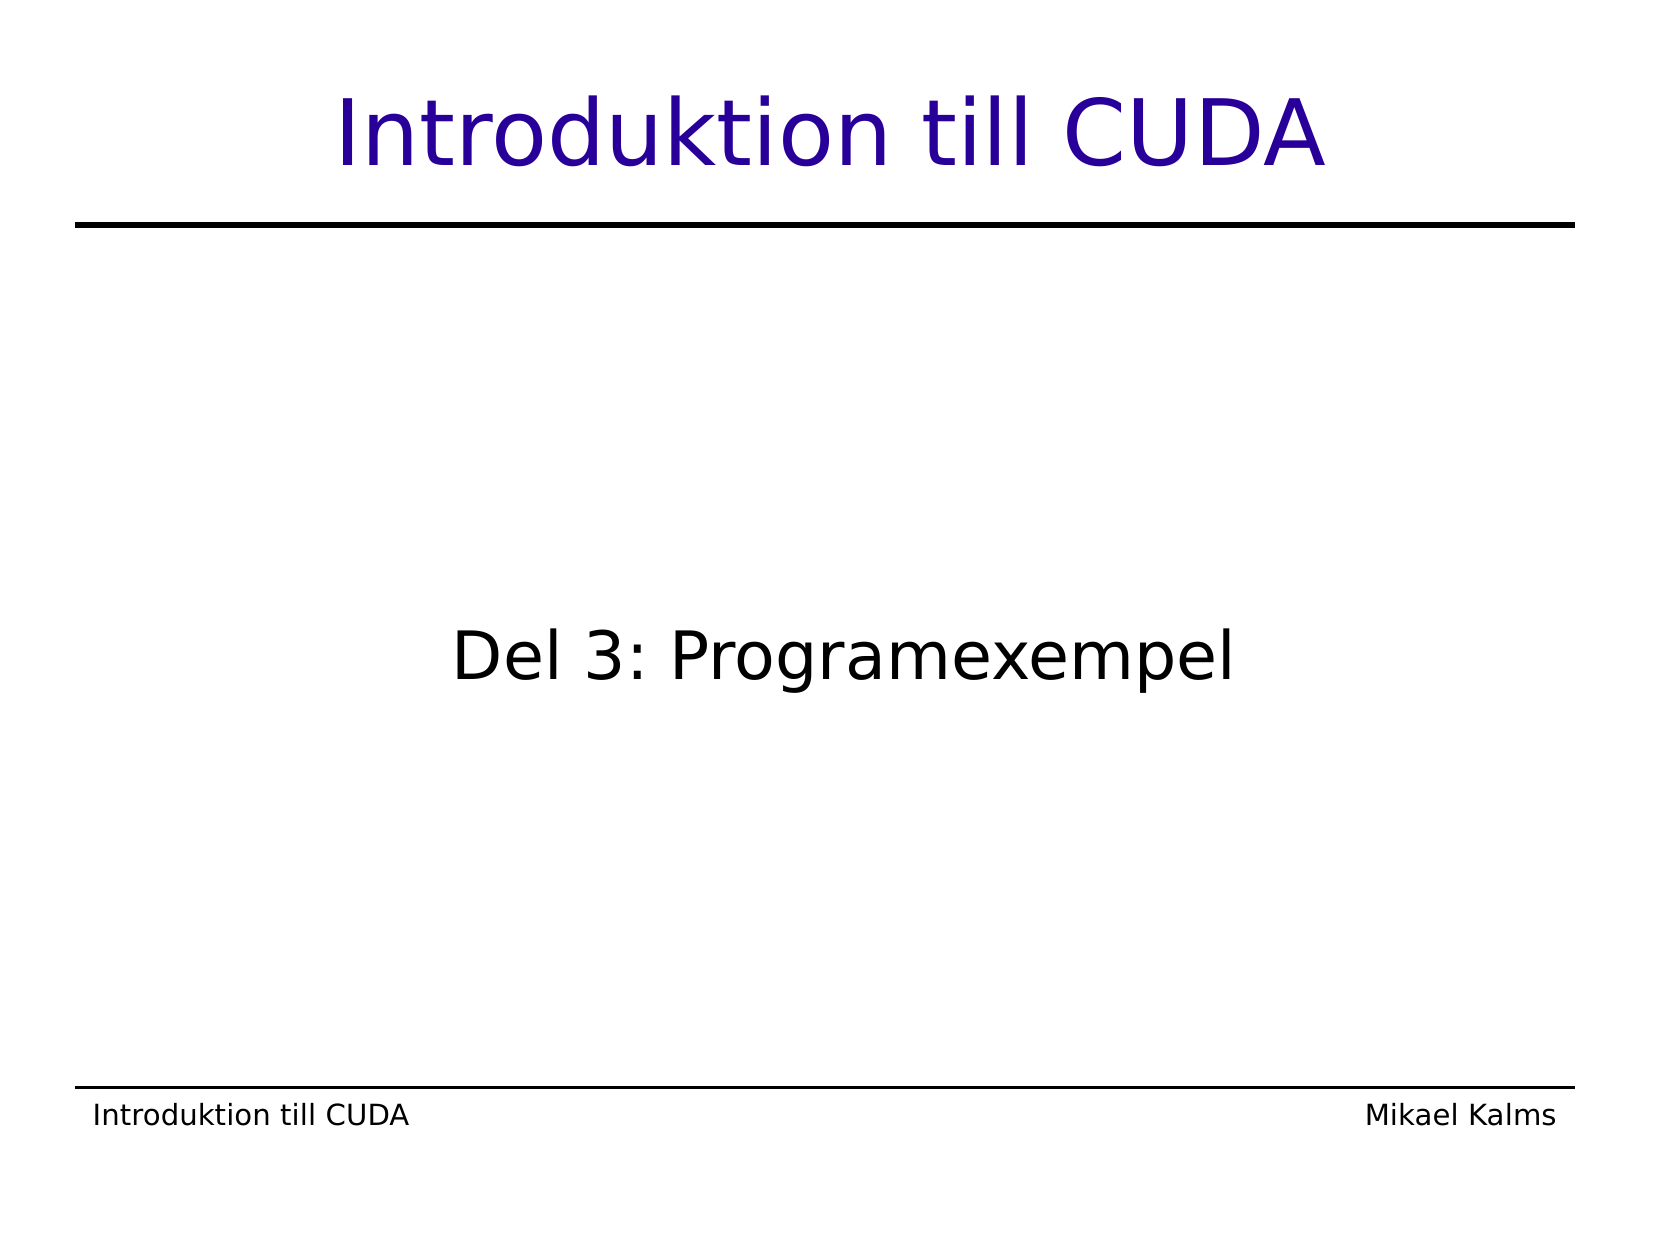

# Introduktion till CUDA
Del 3: Programexempel
Introduktion till CUDA
Mikael Kalms